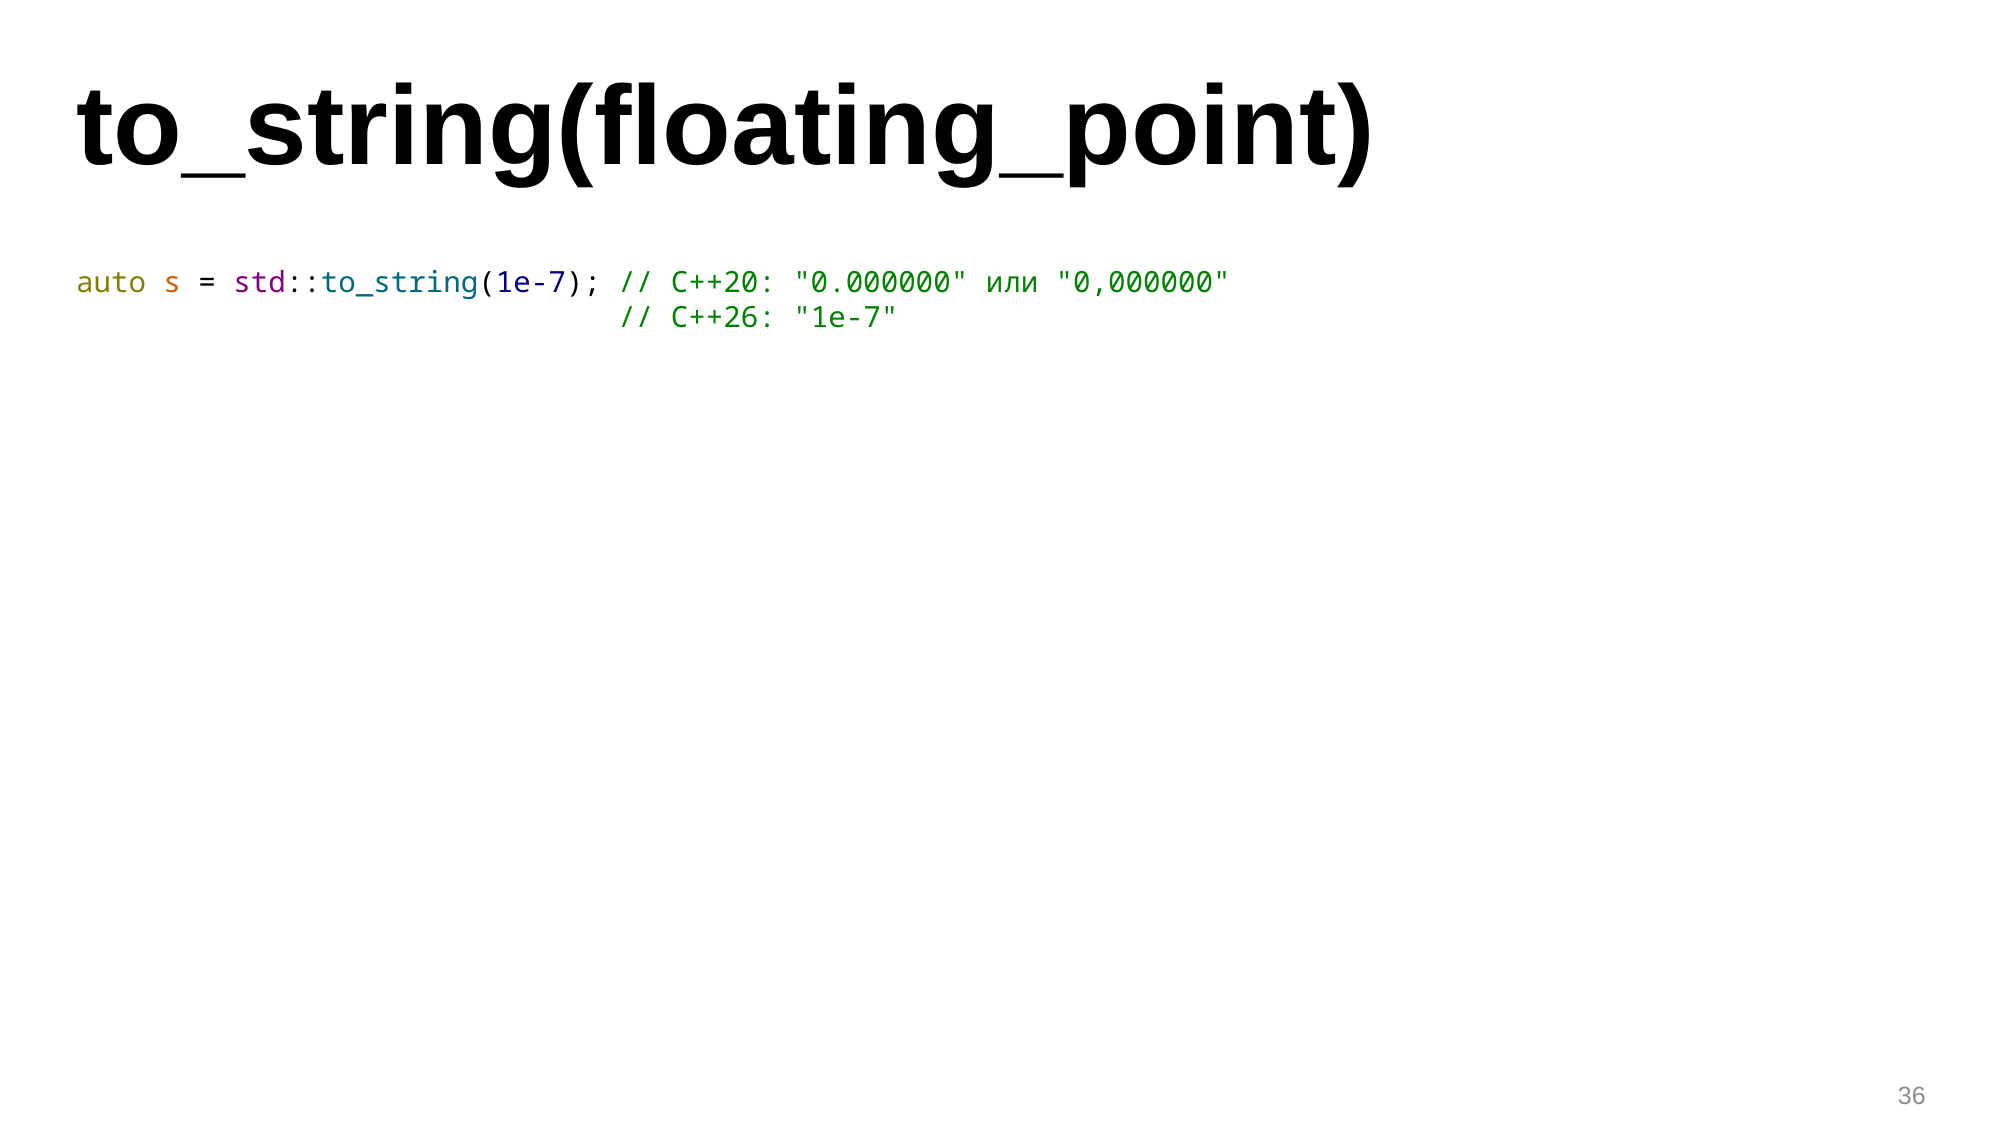

# to_string(floating_point)
auto s = std::to_string(1e-7); // C++20: "0.000000" или "0,000000"
 // C++26: "1e-7"